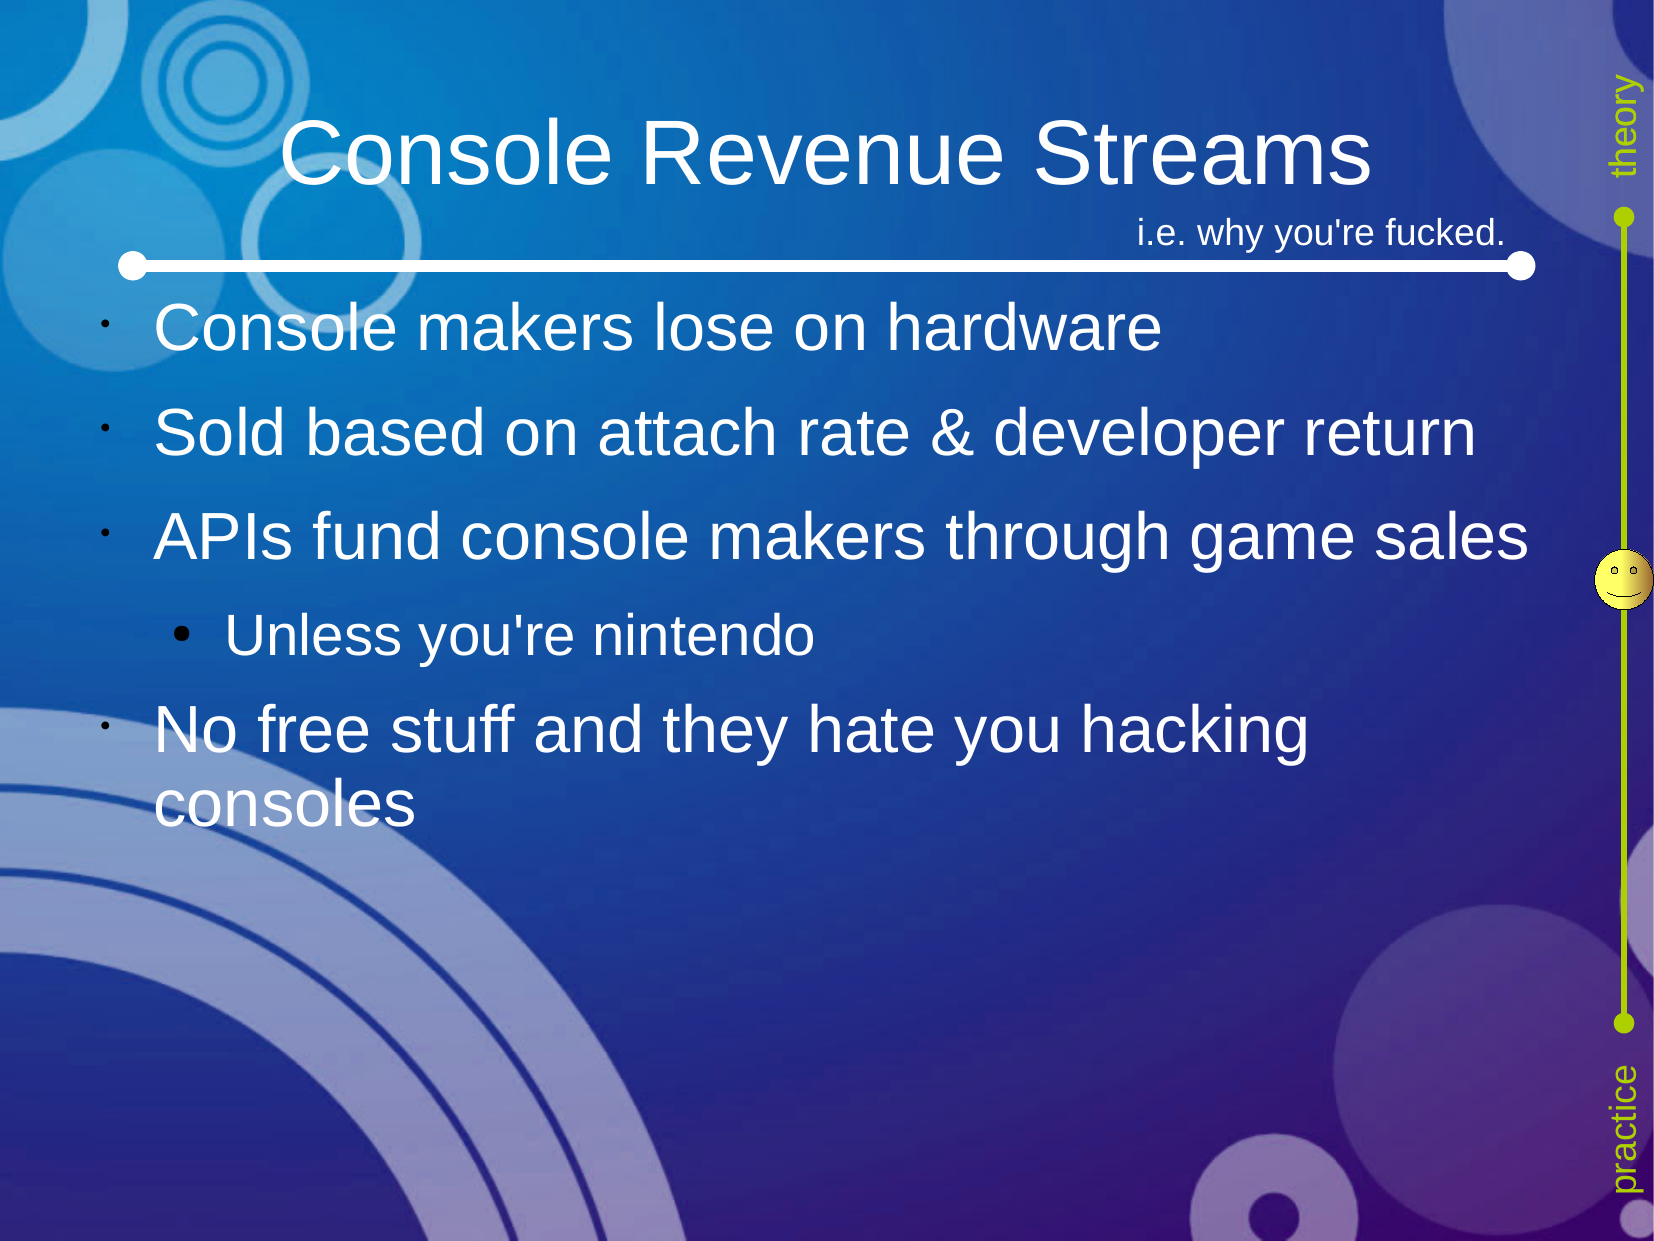

# Console Revenue Streams
i.e. why you're fucked.
Console makers lose on hardware
Sold based on attach rate & developer return
APIs fund console makers through game sales
Unless you're nintendo
No free stuff and they hate you hacking consoles